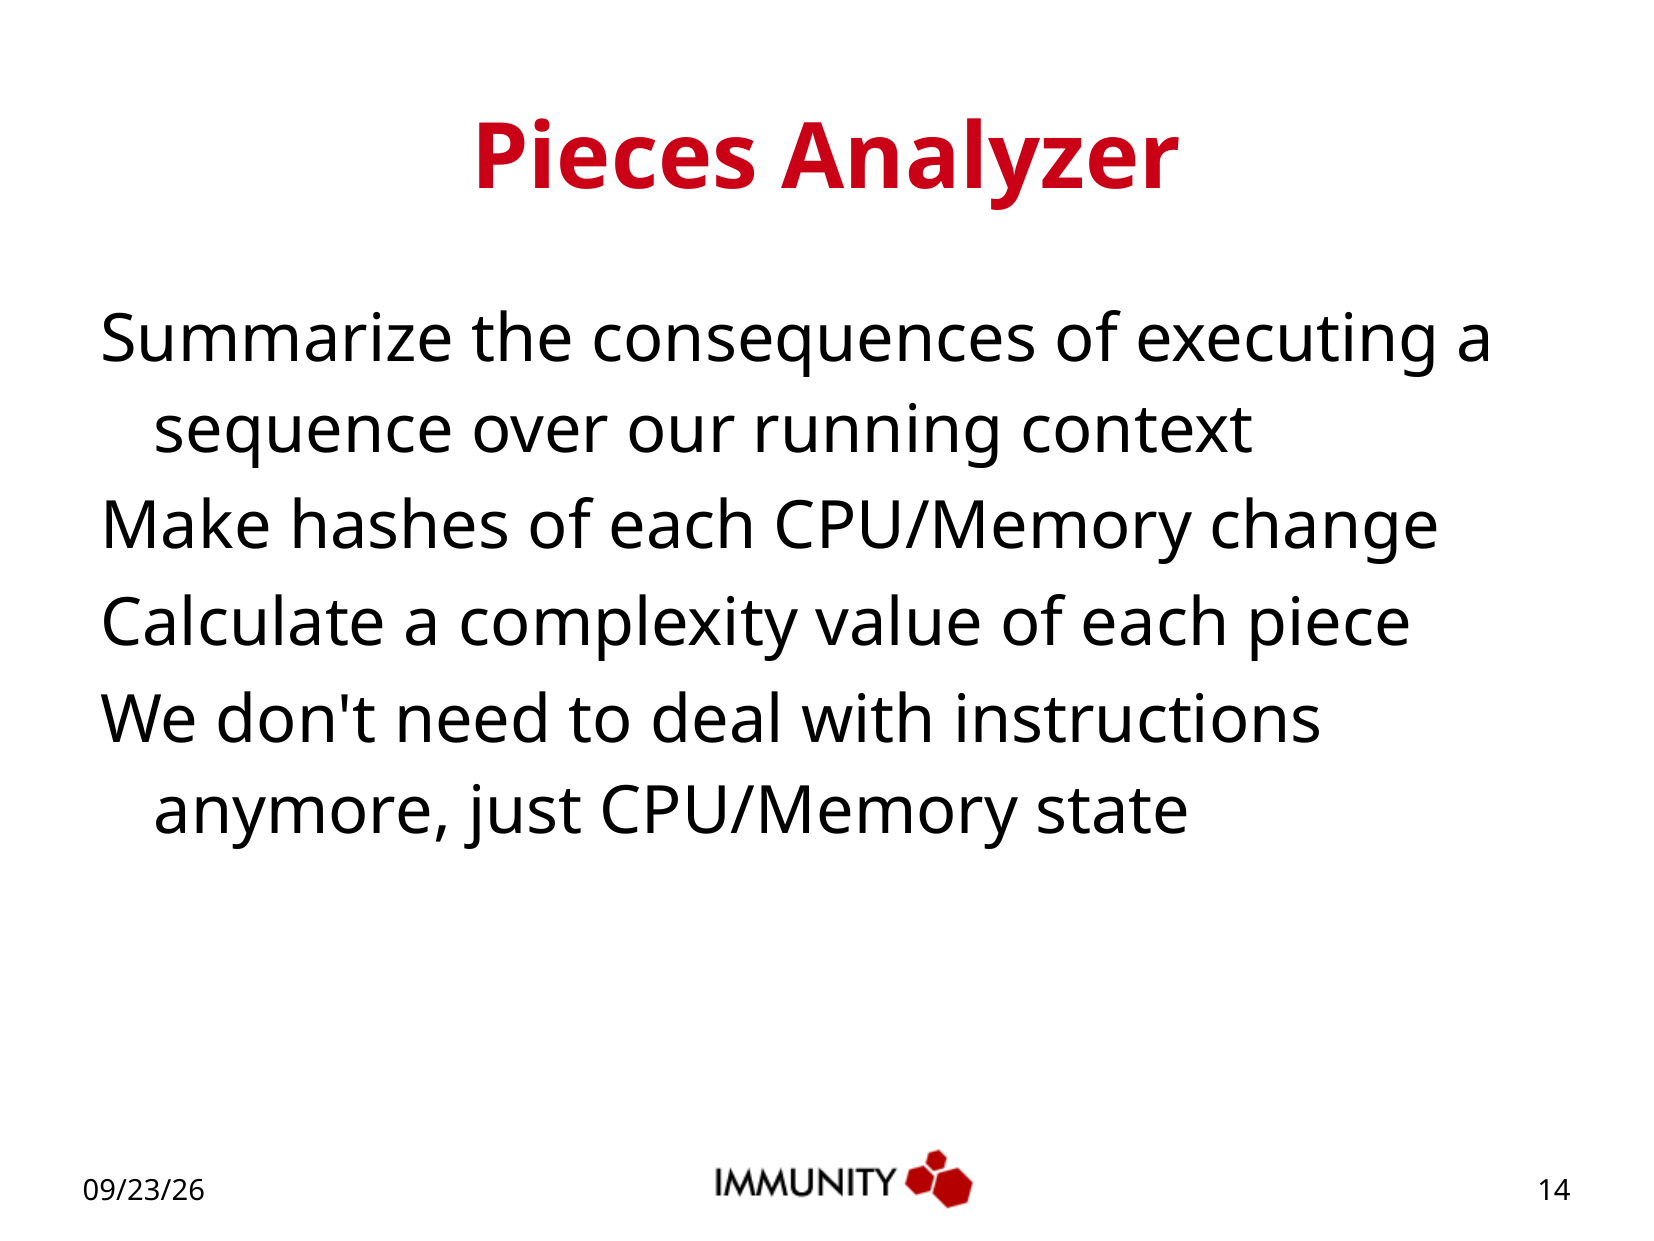

# Pieces Analyzer
Summarize the consequences of executing a sequence over our running context
Make hashes of each CPU/Memory change
Calculate a complexity value of each piece
We don't need to deal with instructions anymore, just CPU/Memory state
14